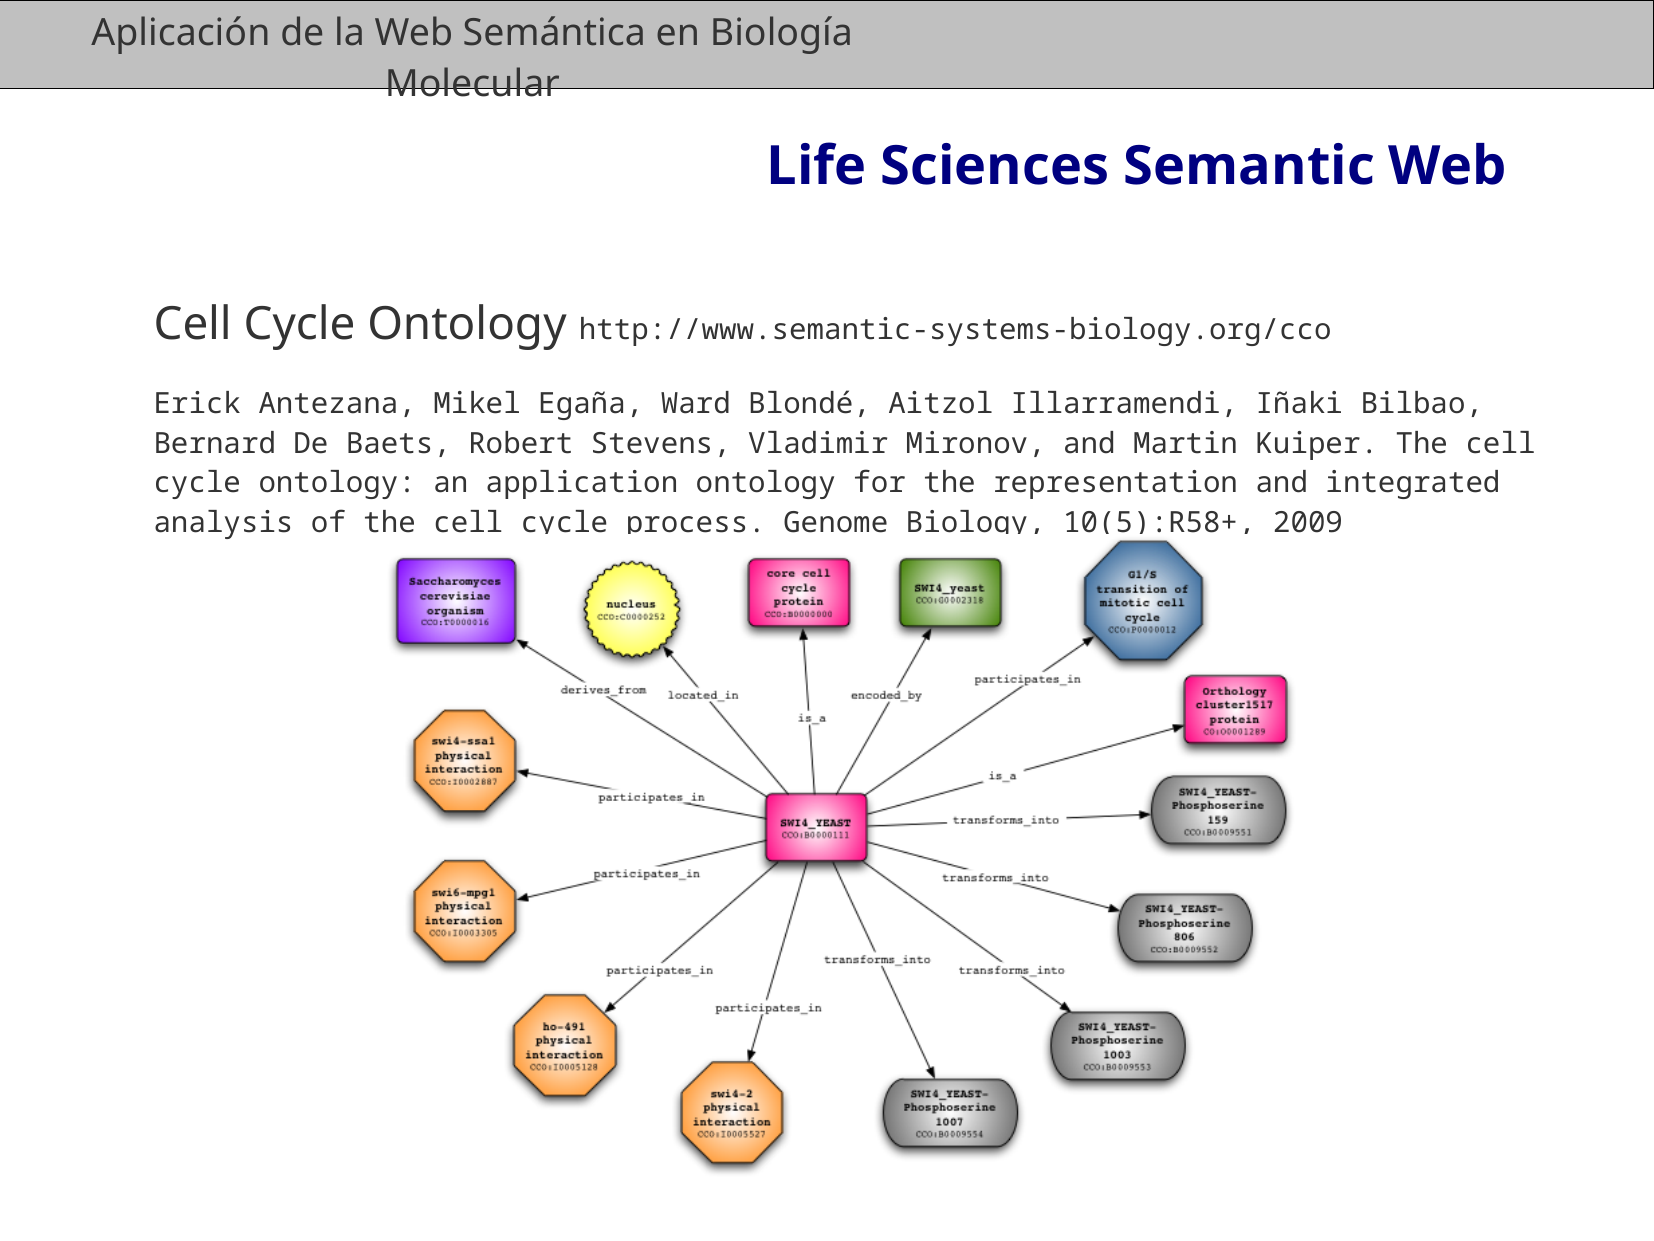

Aplicación de la Web Semántica en Biología Molecular
Life Sciences Semantic Web
# Cell Cycle Ontology http://www.semantic-systems-biology.org/cco
Erick Antezana, Mikel Egaña, Ward Blondé, Aitzol Illarramendi, Iñaki Bilbao, Bernard De Baets, Robert Stevens, Vladimir Mironov, and Martin Kuiper. The cell cycle ontology: an application ontology for the representation and integrated analysis of the cell cycle process. Genome Biology, 10(5):R58+, 2009